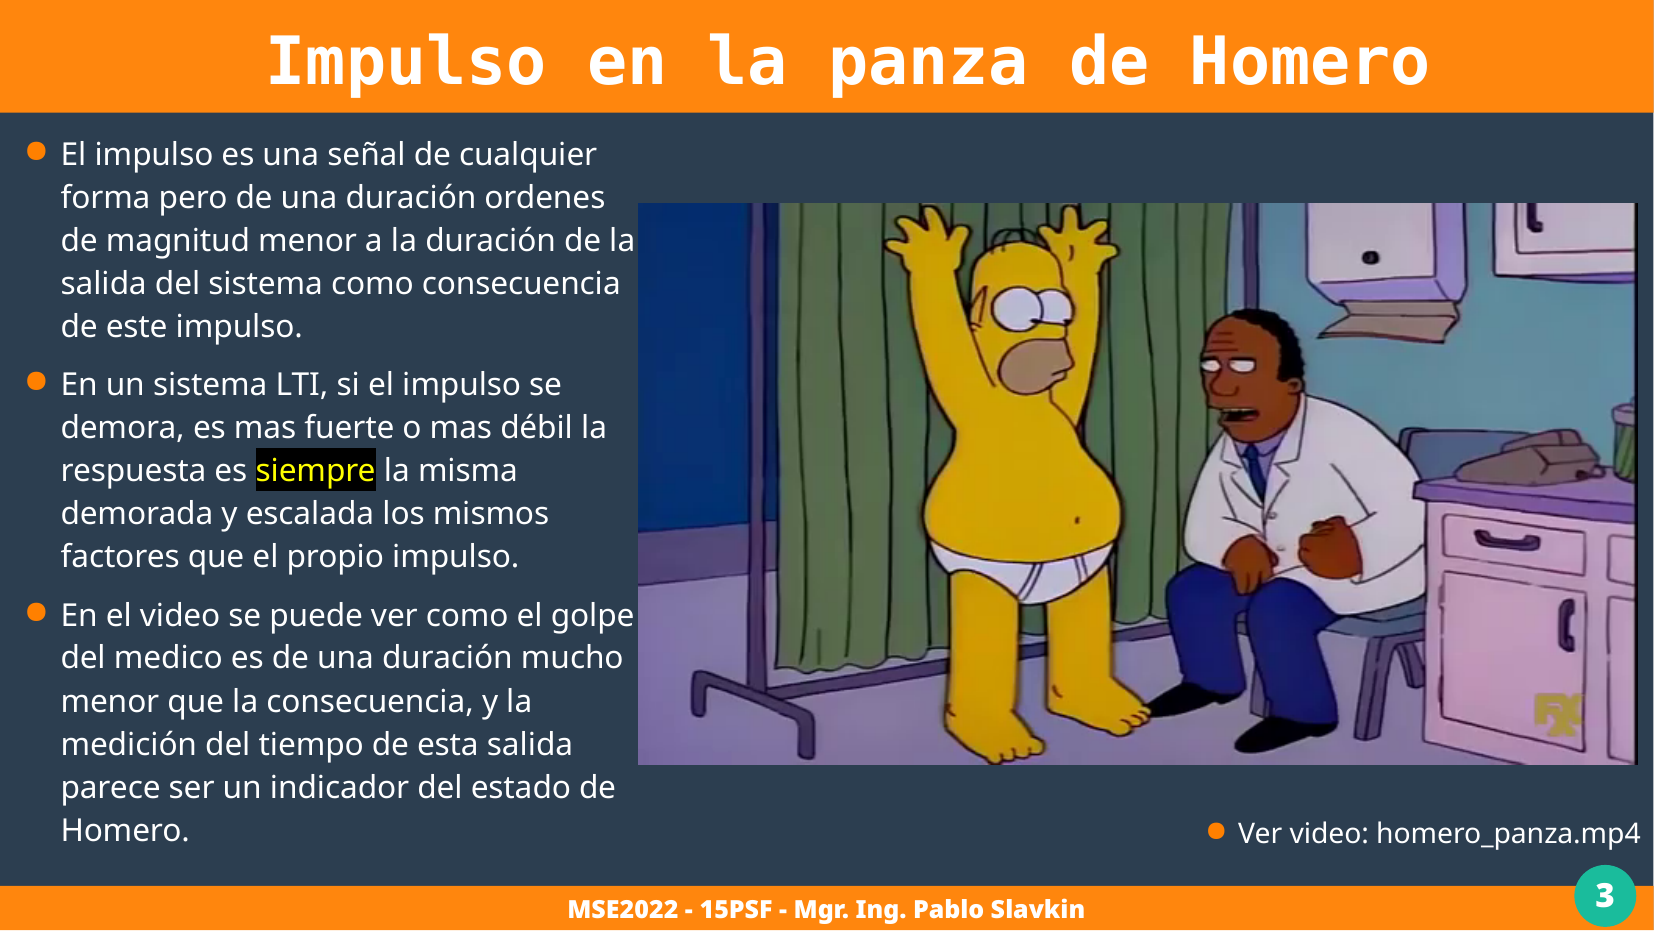

# Impulso en la panza de Homero
El impulso es una señal de cualquier forma pero de una duración ordenes de magnitud menor a la duración de la salida del sistema como consecuencia de este impulso.
En un sistema LTI, si el impulso se demora, es mas fuerte o mas débil la respuesta es siempre la misma demorada y escalada los mismos factores que el propio impulso.
En el video se puede ver como el golpe del medico es de una duración mucho menor que la consecuencia, y la medición del tiempo de esta salida parece ser un indicador del estado de Homero.
Ver video: homero_panza.mp4
MSE2022 - 15PSF - Mgr. Ing. Pablo Slavkin